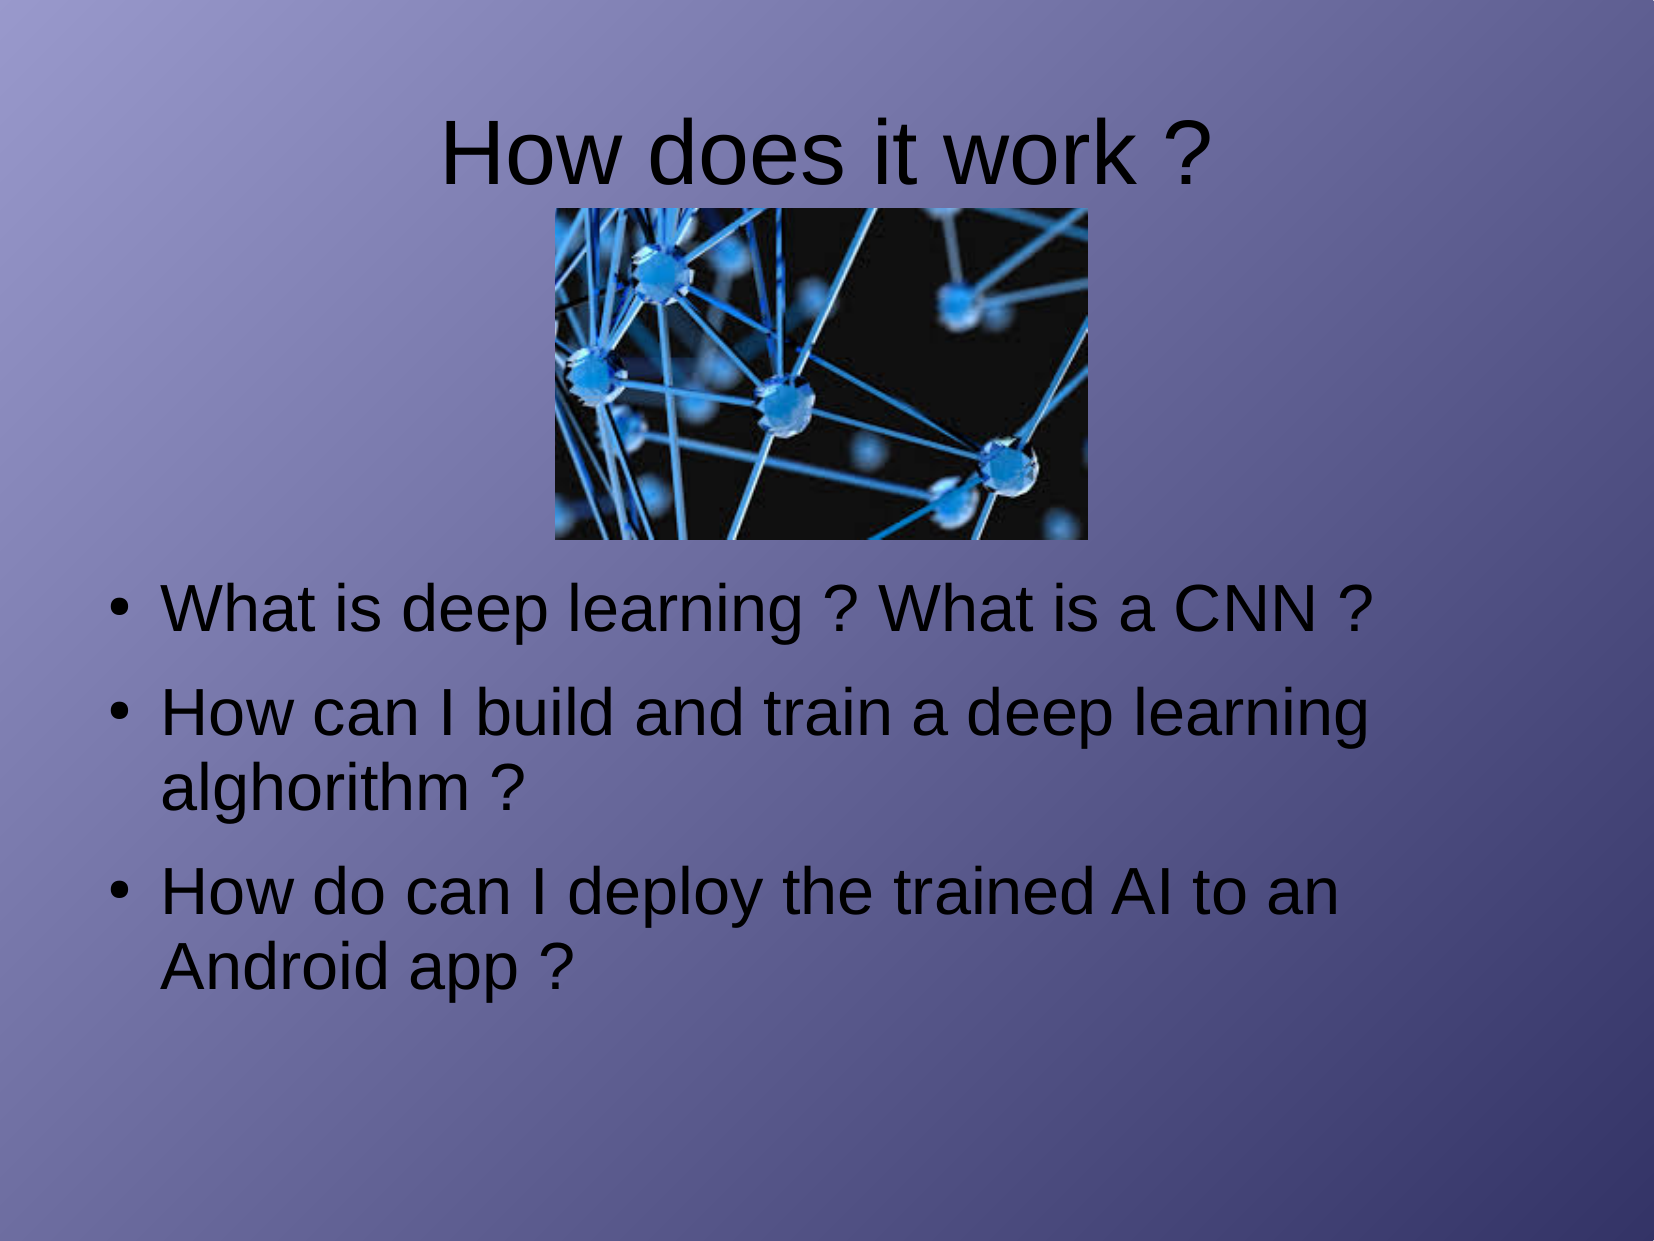

# How does it work ?
What is deep learning ? What is a CNN ?
How can I build and train a deep learning alghorithm ?
How do can I deploy the trained AI to an Android app ?